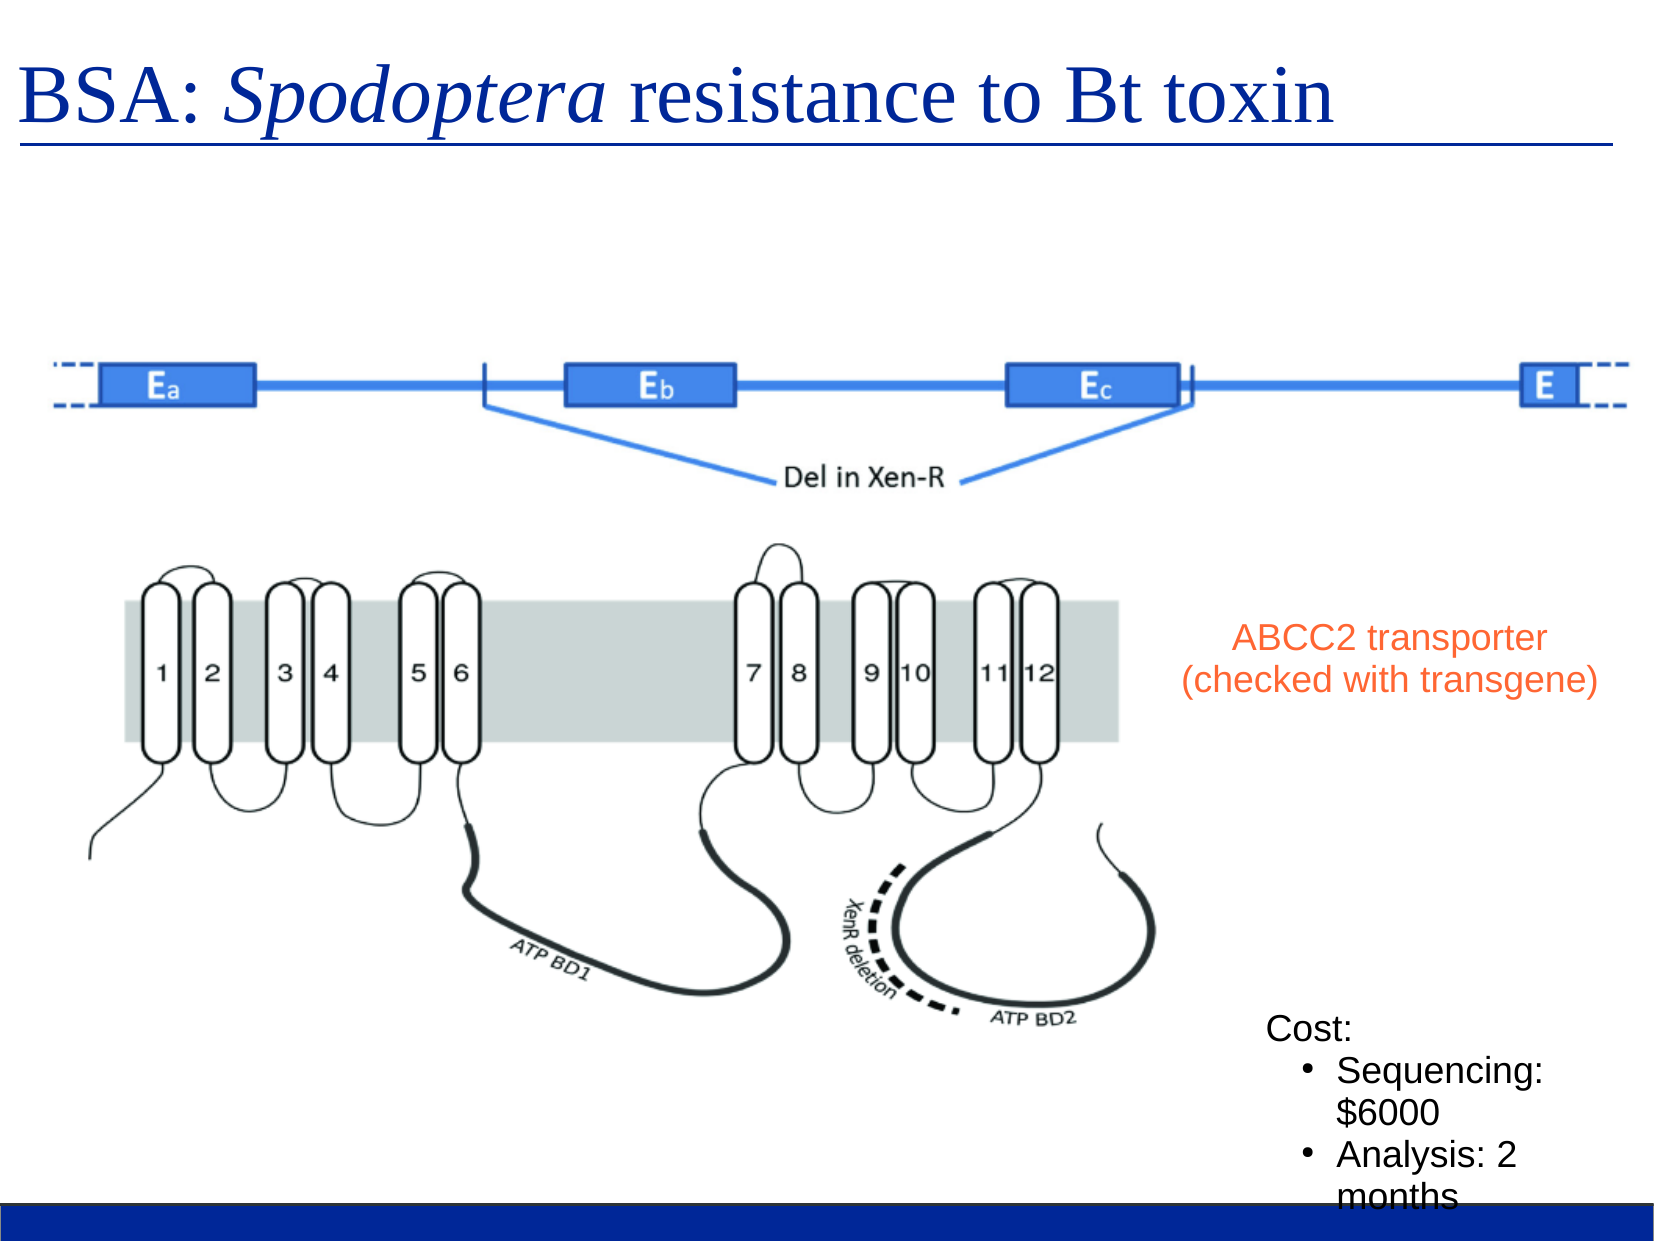

# BSA: Spodoptera resistance to Bt toxin
### Chart
| Category | Columna 1 | Columna 2 | Columna 3 |
|---|---|---|---|
| Fila 1 | 9.1 | 3.2 | 4.54 |
| Fila 2 | 2.4 | 8.8 | 9.65 |
| Fila 3 | 3.1 | 1.5 | 3.7 |
| Fila 4 | 4.3 | 9.02 | 6.2 |ABCC2 transporter
(checked with transgene)
Cost:
Sequencing: $6000
Analysis: 2 months